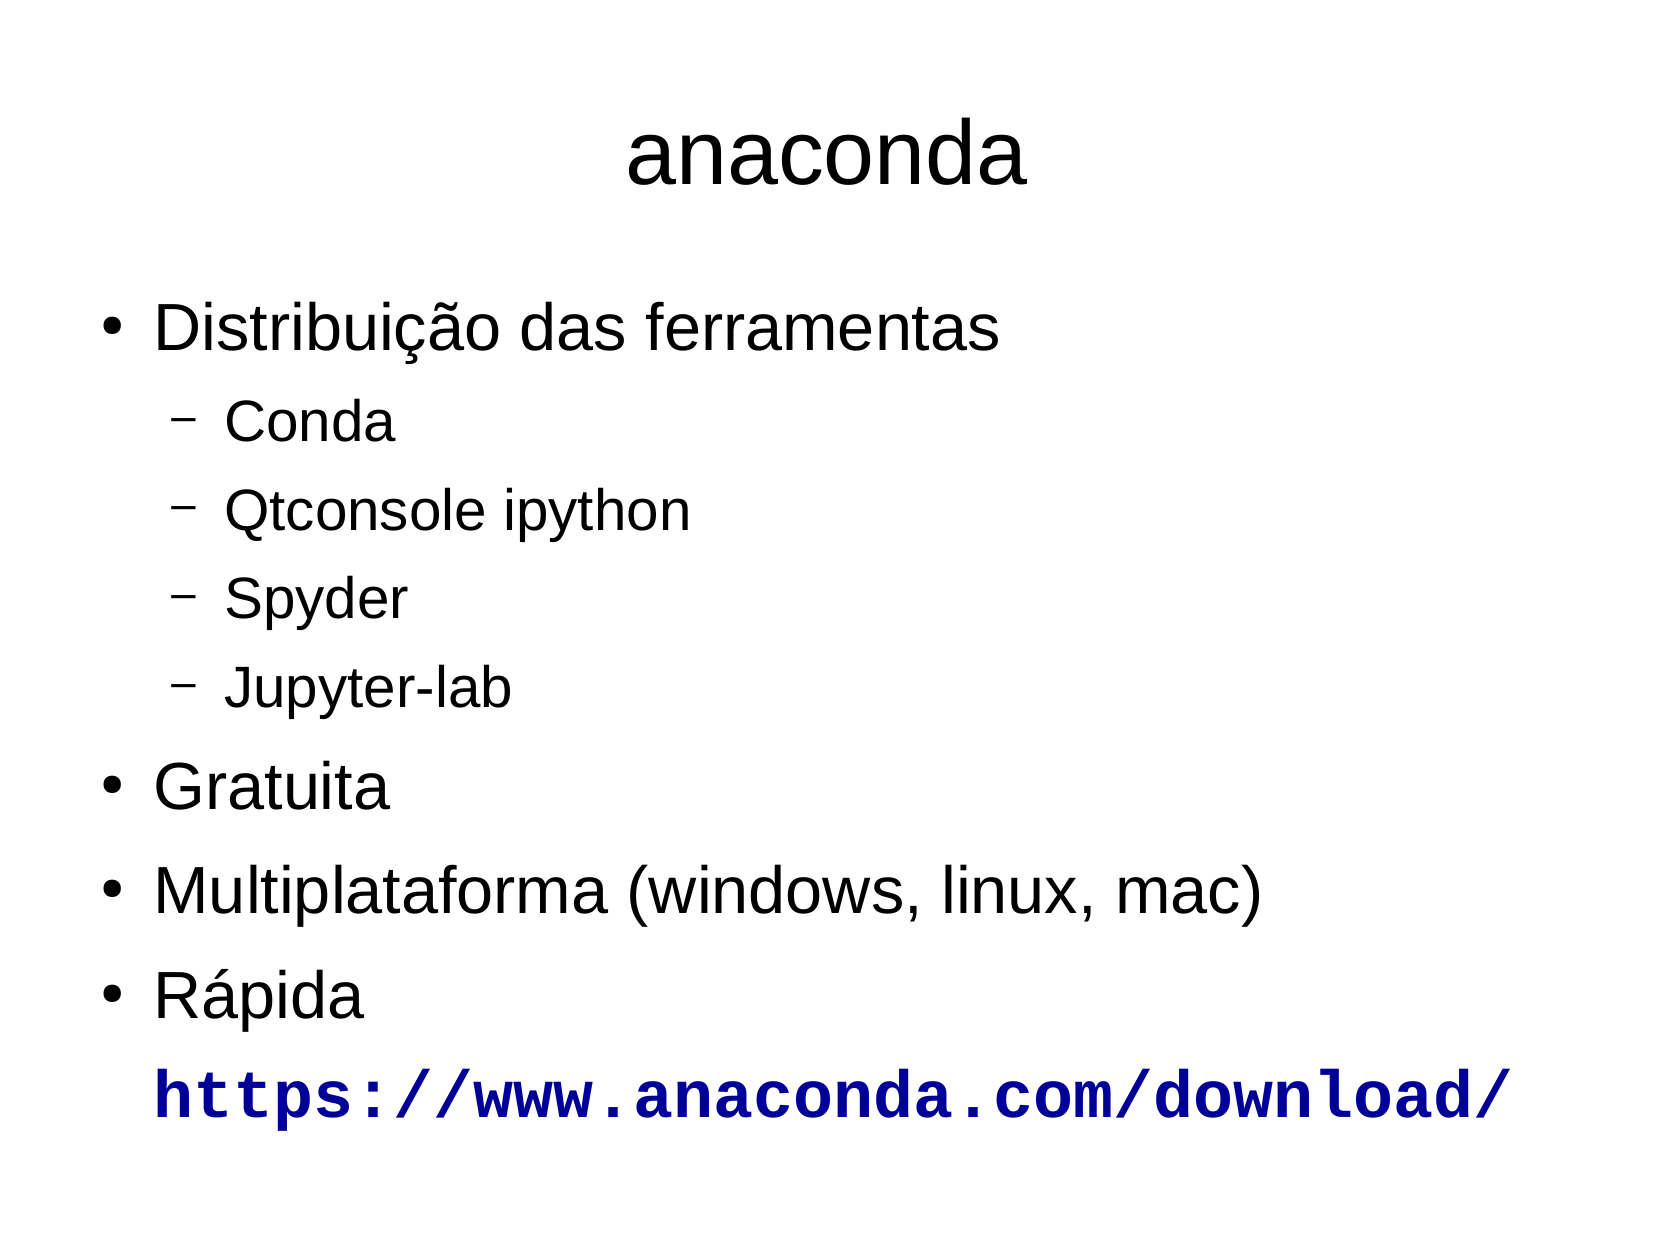

# anaconda
Distribuição das ferramentas
Conda
Qtconsole ipython
Spyder
Jupyter-lab
Gratuita
Multiplataforma (windows, linux, mac)
Rápida
https://www.anaconda.com/download/